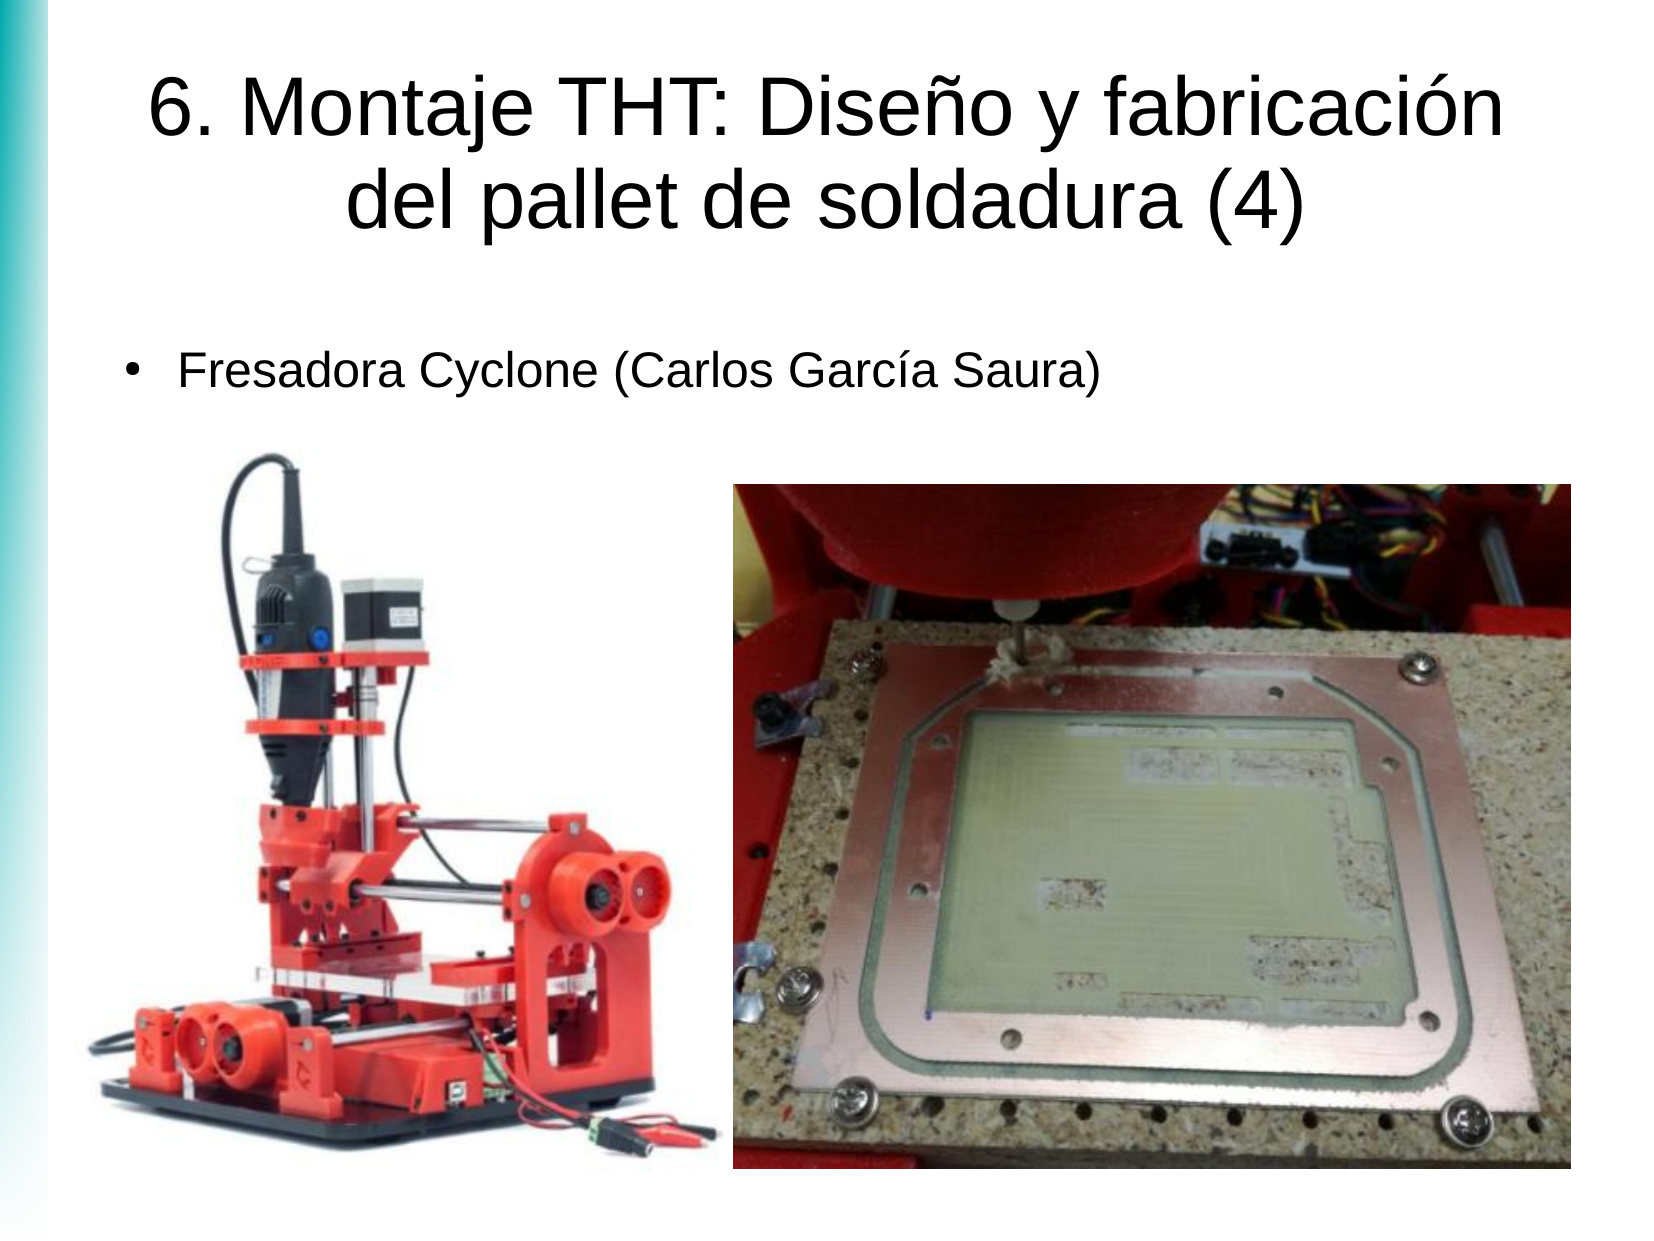

# 6. Montaje THT: Diseño y fabricación del pallet de soldadura (4)
Fresadora Cyclone (Carlos García Saura)